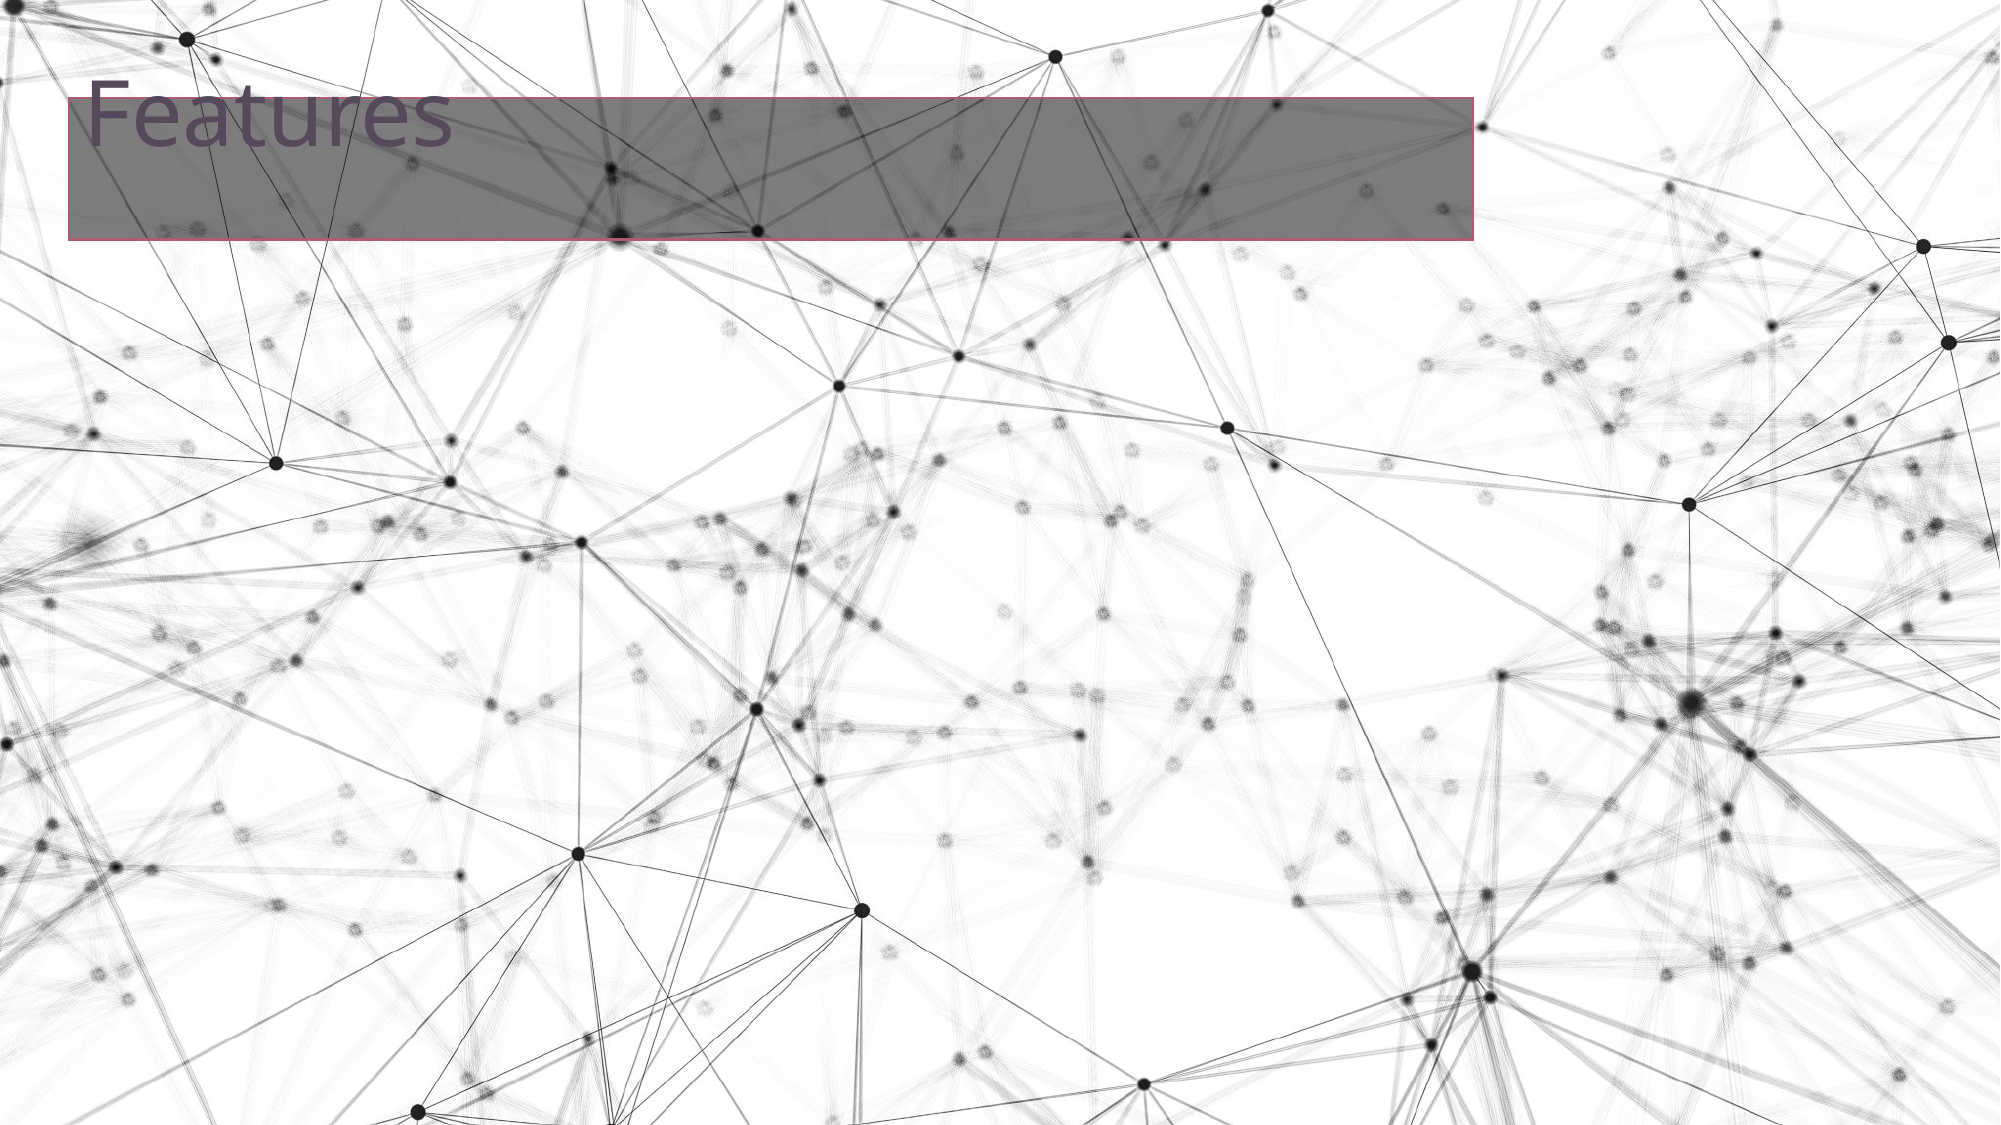

# Features
Spectral Centroid
Mel-Frequency Cepstral Coefficients
Chroma Frequencies
Chords
Zero Crossing rate